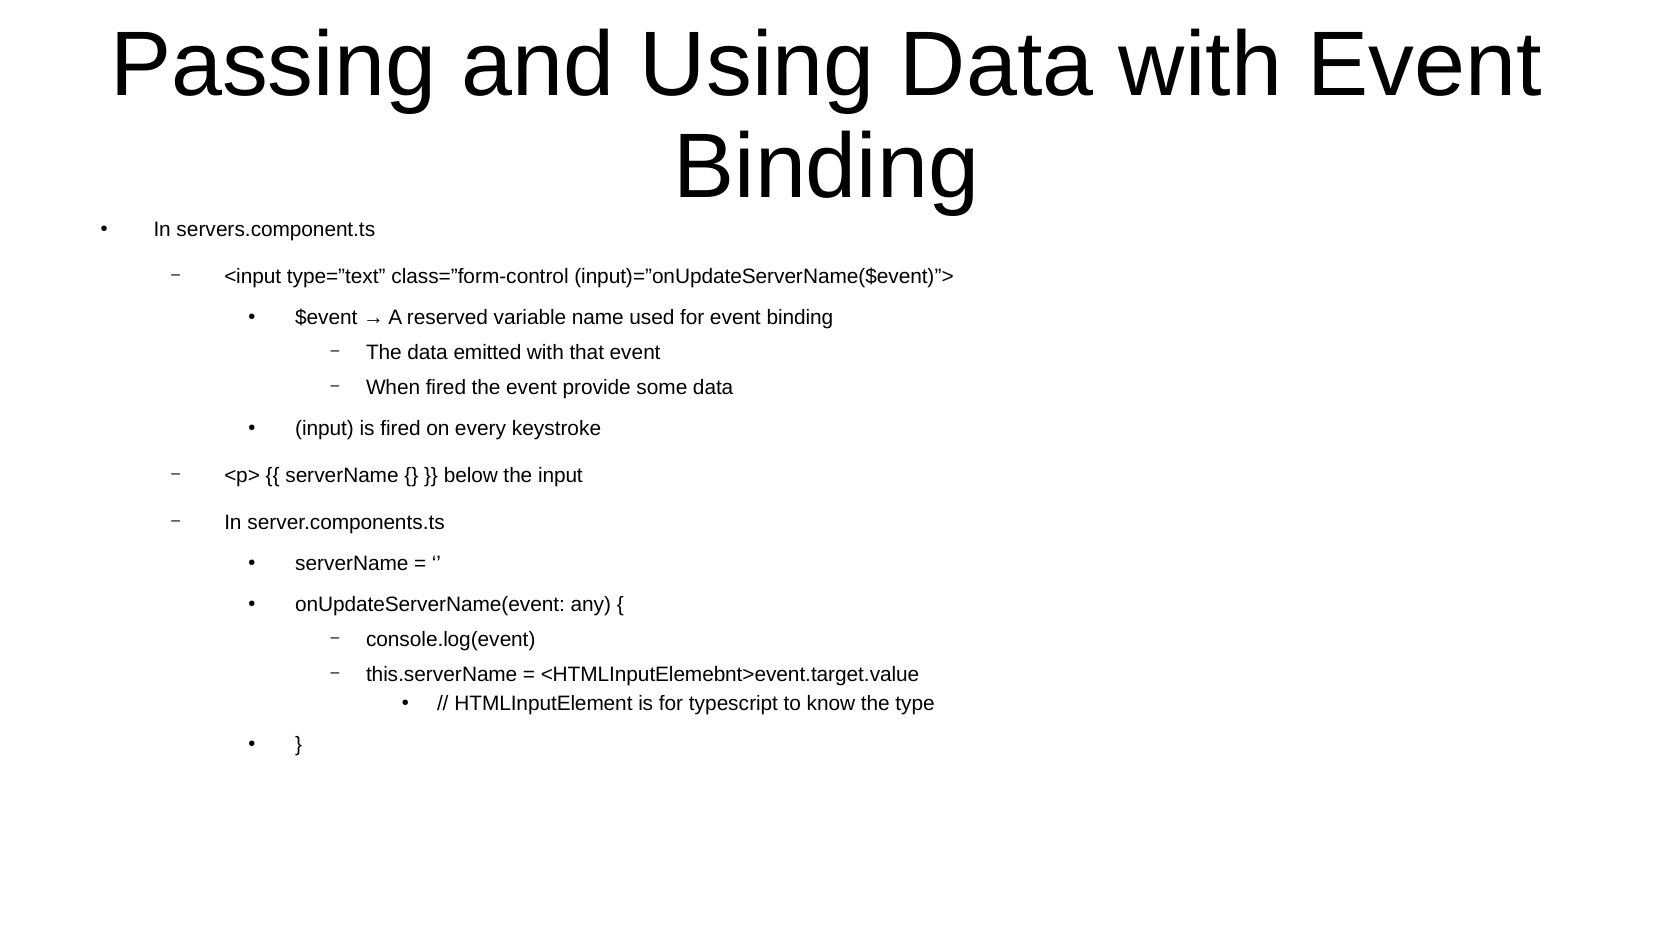

# Passing and Using Data with Event Binding
In servers.component.ts
<input type=”text” class=”form-control (input)=”onUpdateServerName($event)”>
$event → A reserved variable name used for event binding
The data emitted with that event
When fired the event provide some data
(input) is fired on every keystroke
<p> {{ serverName {} }} below the input
In server.components.ts
serverName = ‘’
onUpdateServerName(event: any) {
console.log(event)
this.serverName = <HTMLInputElemebnt>event.target.value
// HTMLInputElement is for typescript to know the type
}